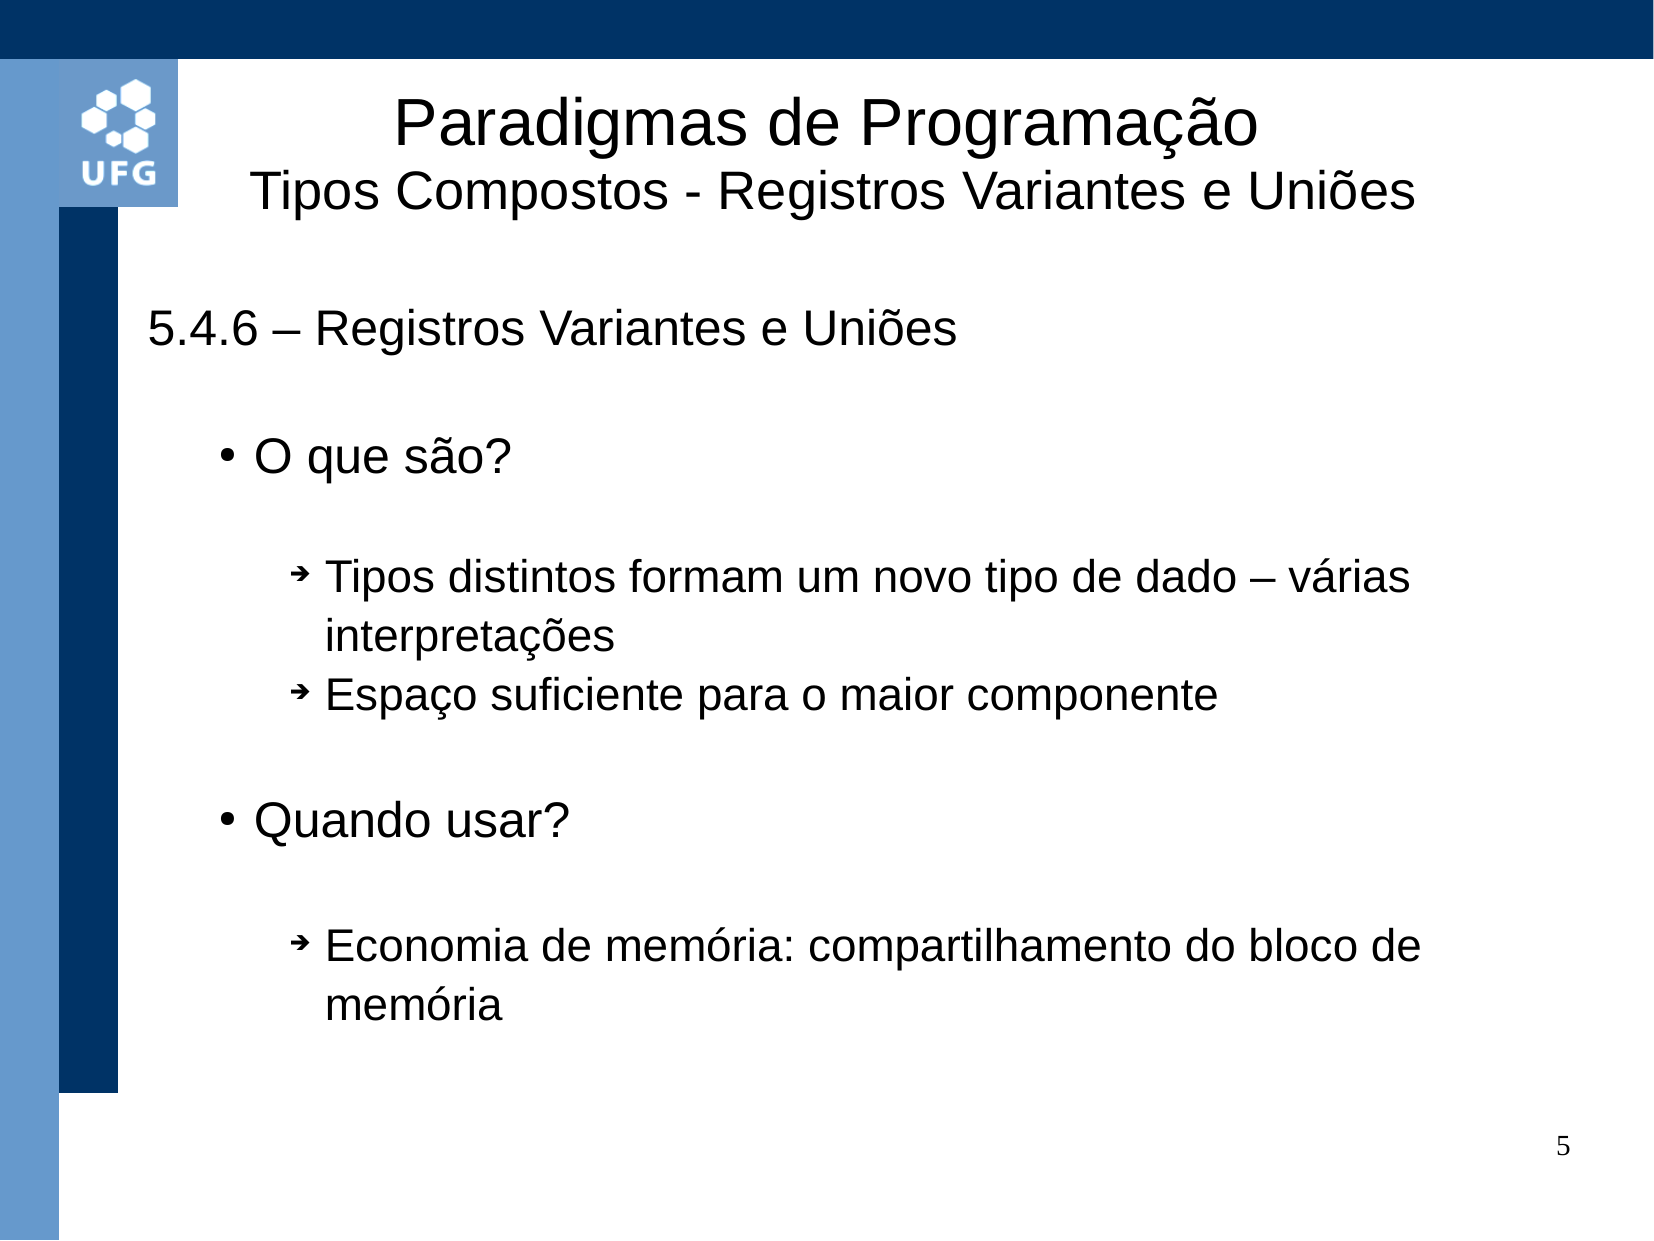

# Paradigmas de Programação Tipos Compostos - Registros Variantes e Uniões
5.4.6 – Registros Variantes e Uniões
O que são?
Tipos distintos formam um novo tipo de dado – várias interpretações
Espaço suficiente para o maior componente
Quando usar?
Economia de memória: compartilhamento do bloco de memória
5